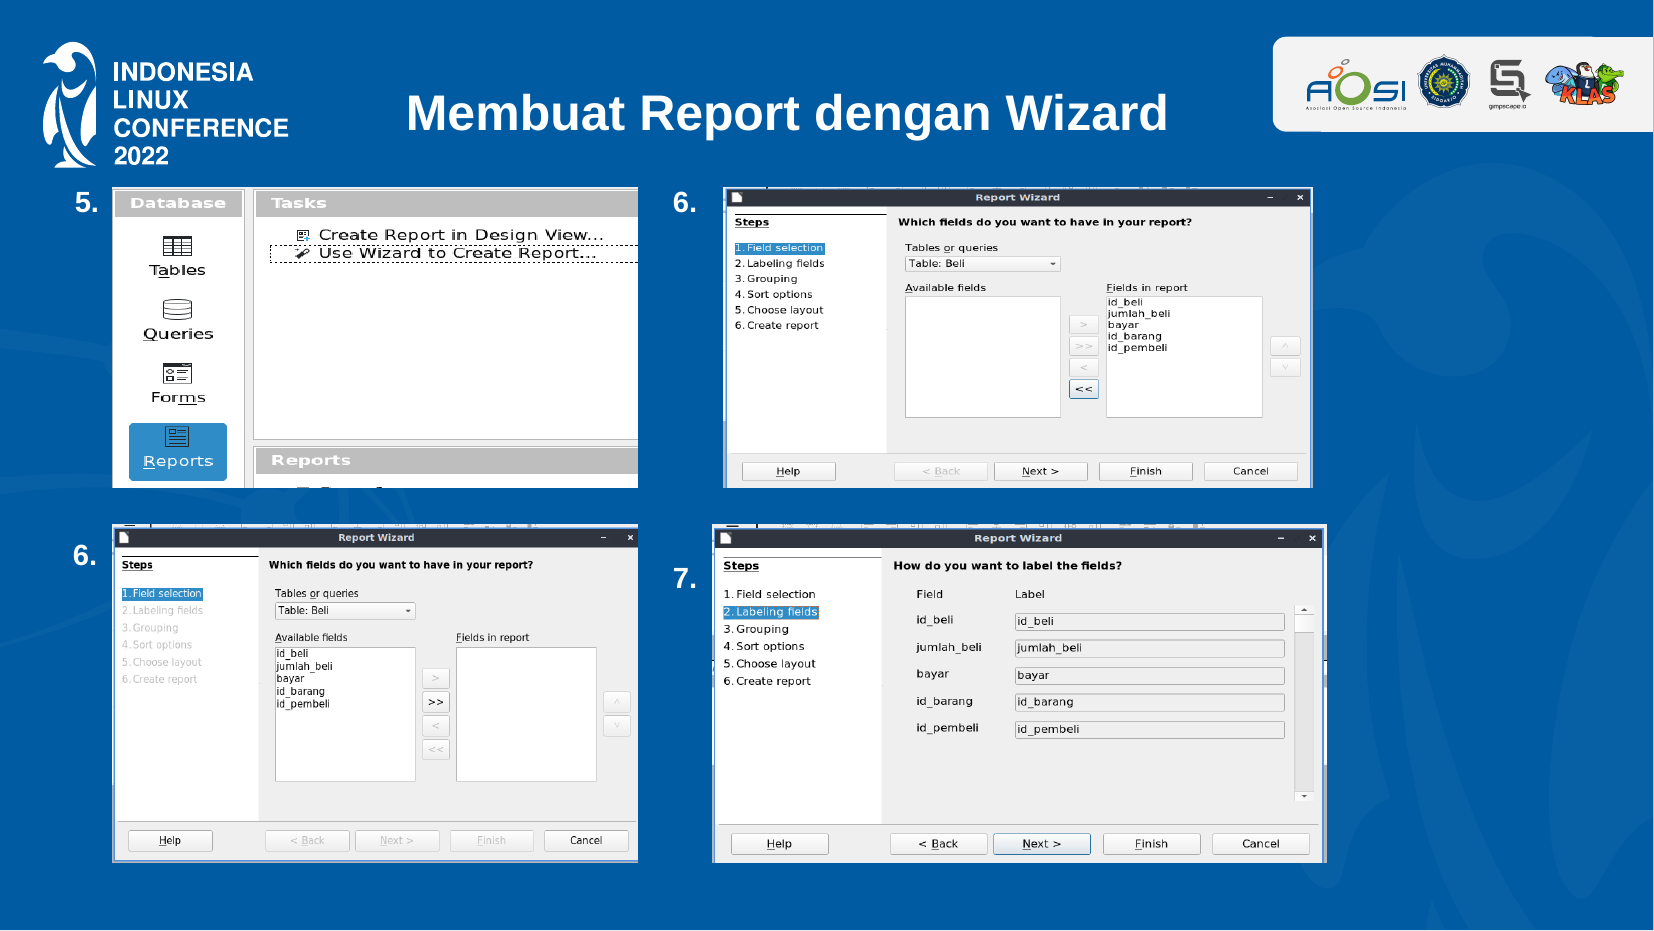

# Membuat Report dengan Wizard
5.
6.
6.
7.